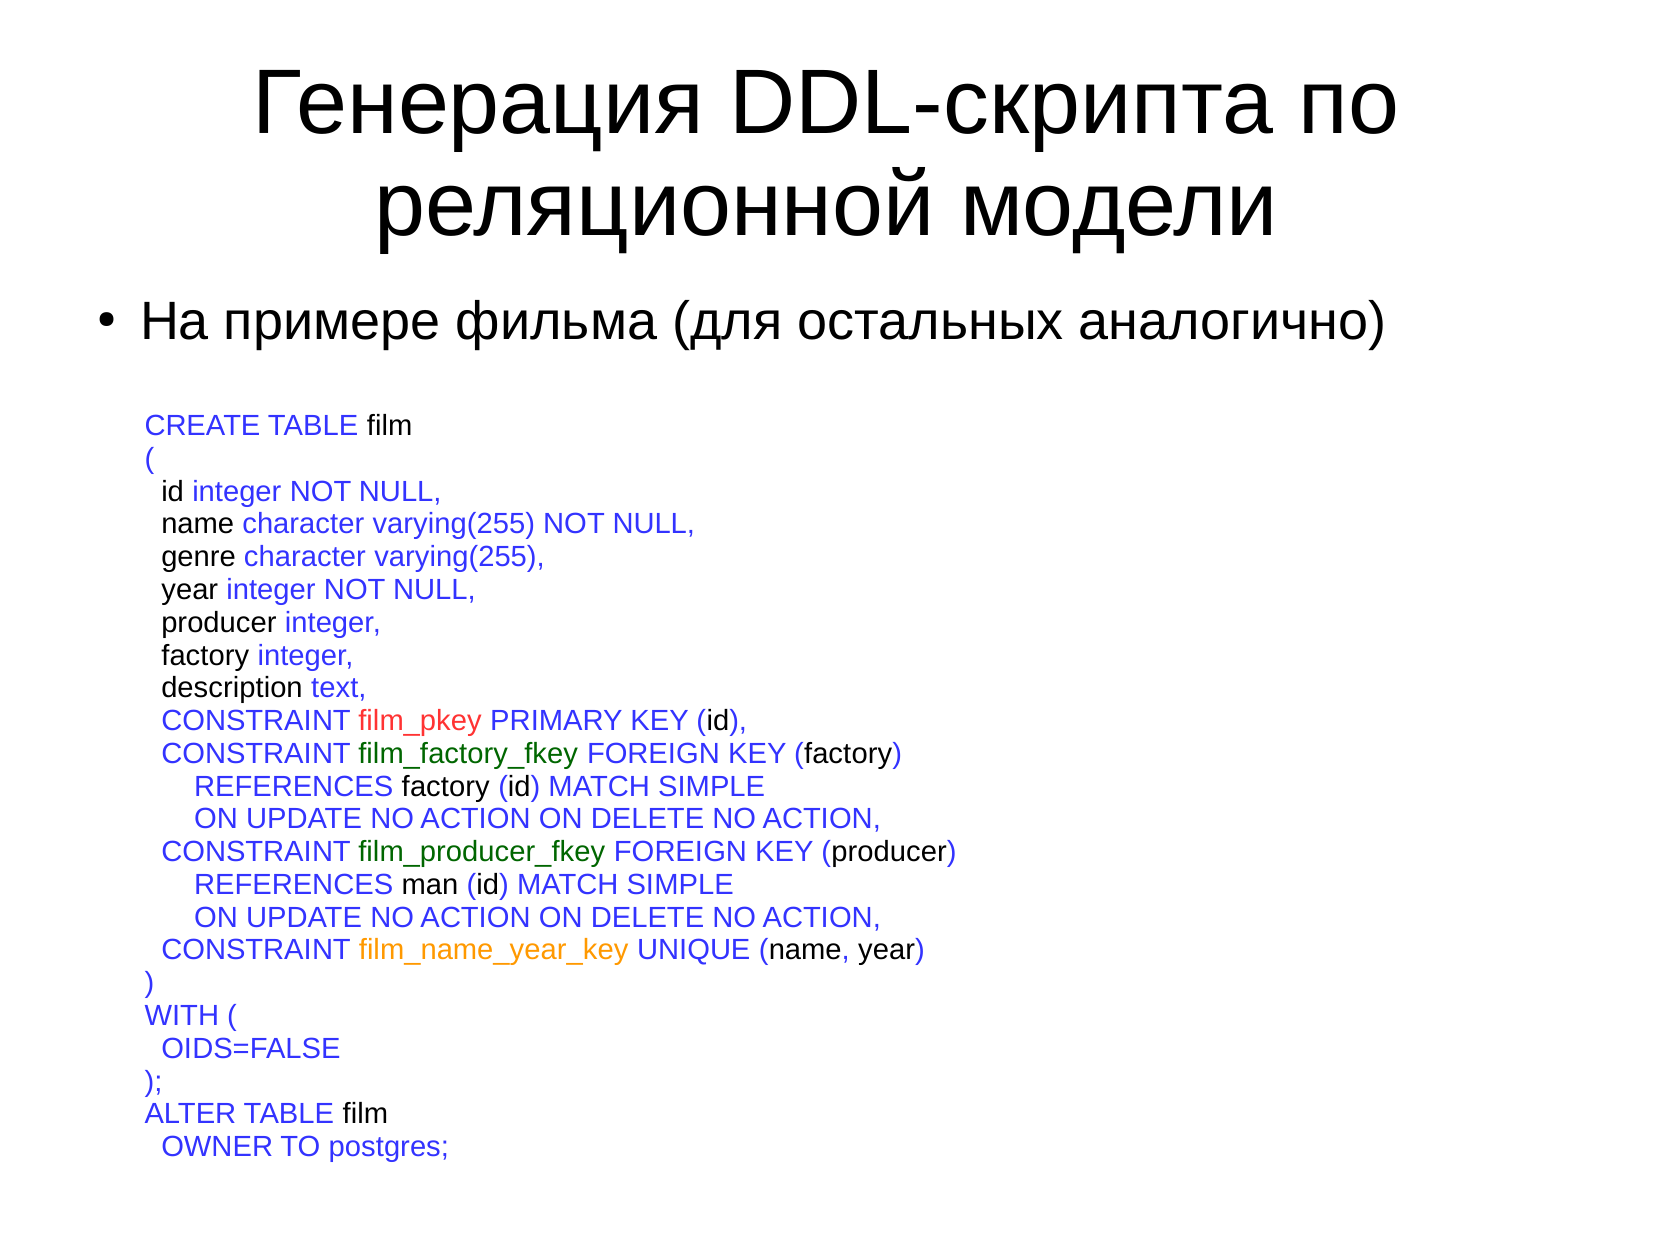

# Генерация DDL-скрипта по реляционной модели
На примере фильма (для остальных аналогично)
CREATE TABLE film
(
 id integer NOT NULL,
 name character varying(255) NOT NULL,
 genre character varying(255),
 year integer NOT NULL,
 producer integer,
 factory integer,
 description text,
 CONSTRAINT film_pkey PRIMARY KEY (id),
 CONSTRAINT film_factory_fkey FOREIGN KEY (factory)
 REFERENCES factory (id) MATCH SIMPLE
 ON UPDATE NO ACTION ON DELETE NO ACTION,
 CONSTRAINT film_producer_fkey FOREIGN KEY (producer)
 REFERENCES man (id) MATCH SIMPLE
 ON UPDATE NO ACTION ON DELETE NO ACTION,
 CONSTRAINT film_name_year_key UNIQUE (name, year)
)
WITH (
 OIDS=FALSE
);
ALTER TABLE film
 OWNER TO postgres;